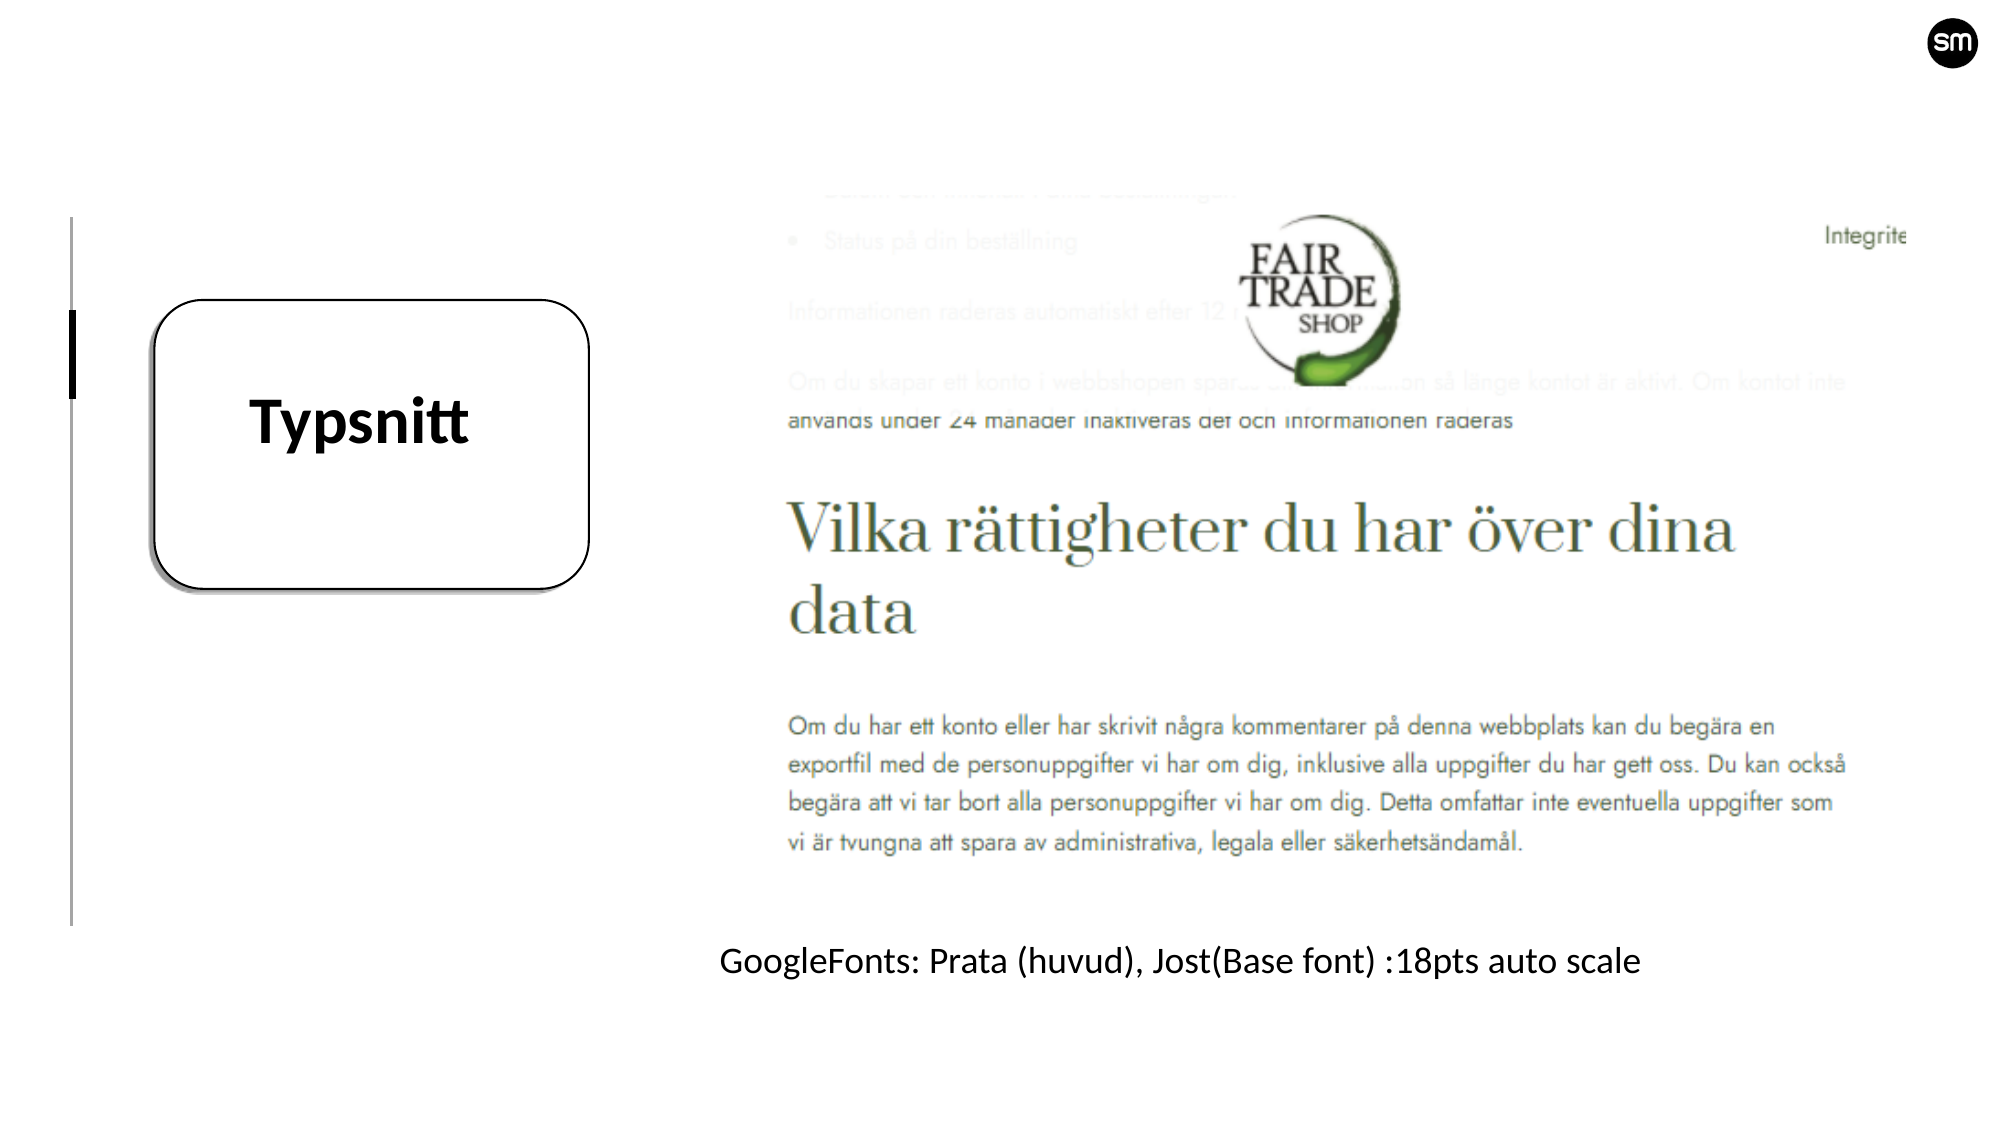

Informations aviseringar
felmeddelanden
Ett strukturerat huvud med
Hamburger menu Ξ
Hem
Om oss
Logotyp
Integritetspolicy (kan komma in i sidfoten senare)
Köpvillkor
Varukorg
Sök
Responsiv varukorg ikon
Global färg
RGB(75,94,57)
Bakgrund och kontrastfärg
RGB(255,255,255)
# Typsnitt
Färg schema
Rubrik
Respons
RGB(141,176,109)
Framgångsmeddelanden
RGB(141,176,109)
Felmeddelanden
RGB(202,116,84)
Informations aviseringar
RGB(235,167,88)
GoogleFonts: Prata (huvud), Jost(Base font) :18pts auto scale